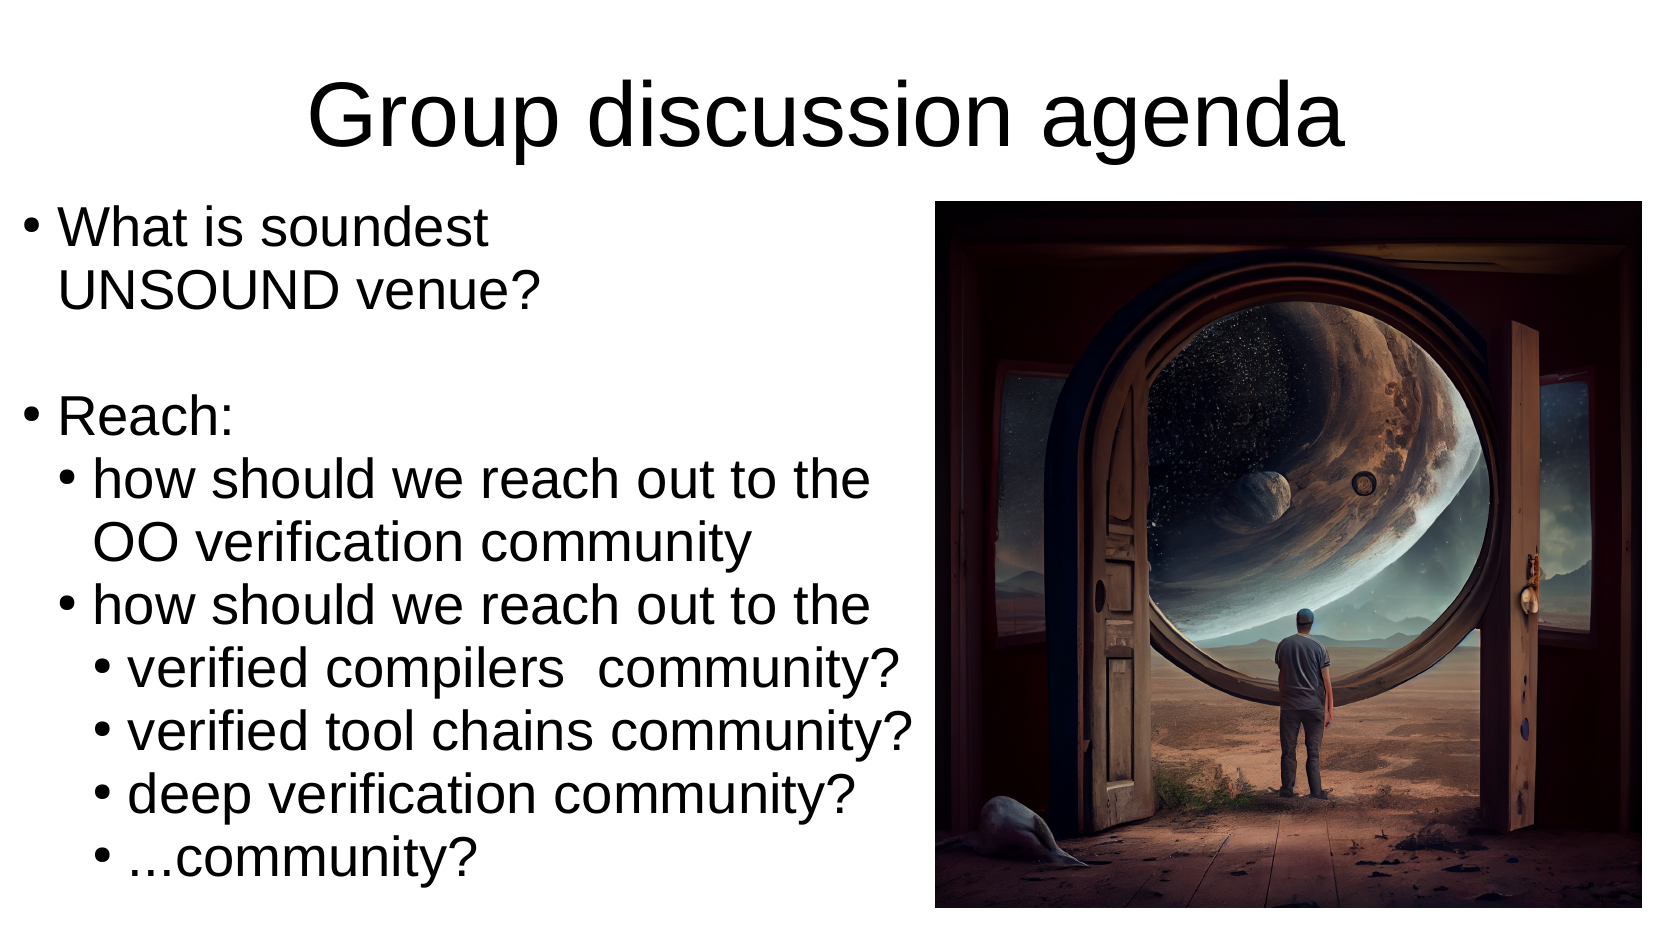

# Group discussion agenda
What is soundest
UNSOUND venue?
Reach:
how should we reach out to the
OO verification community
how should we reach out to the
verified compilers community?
verified tool chains community?
deep verification community?
...community?